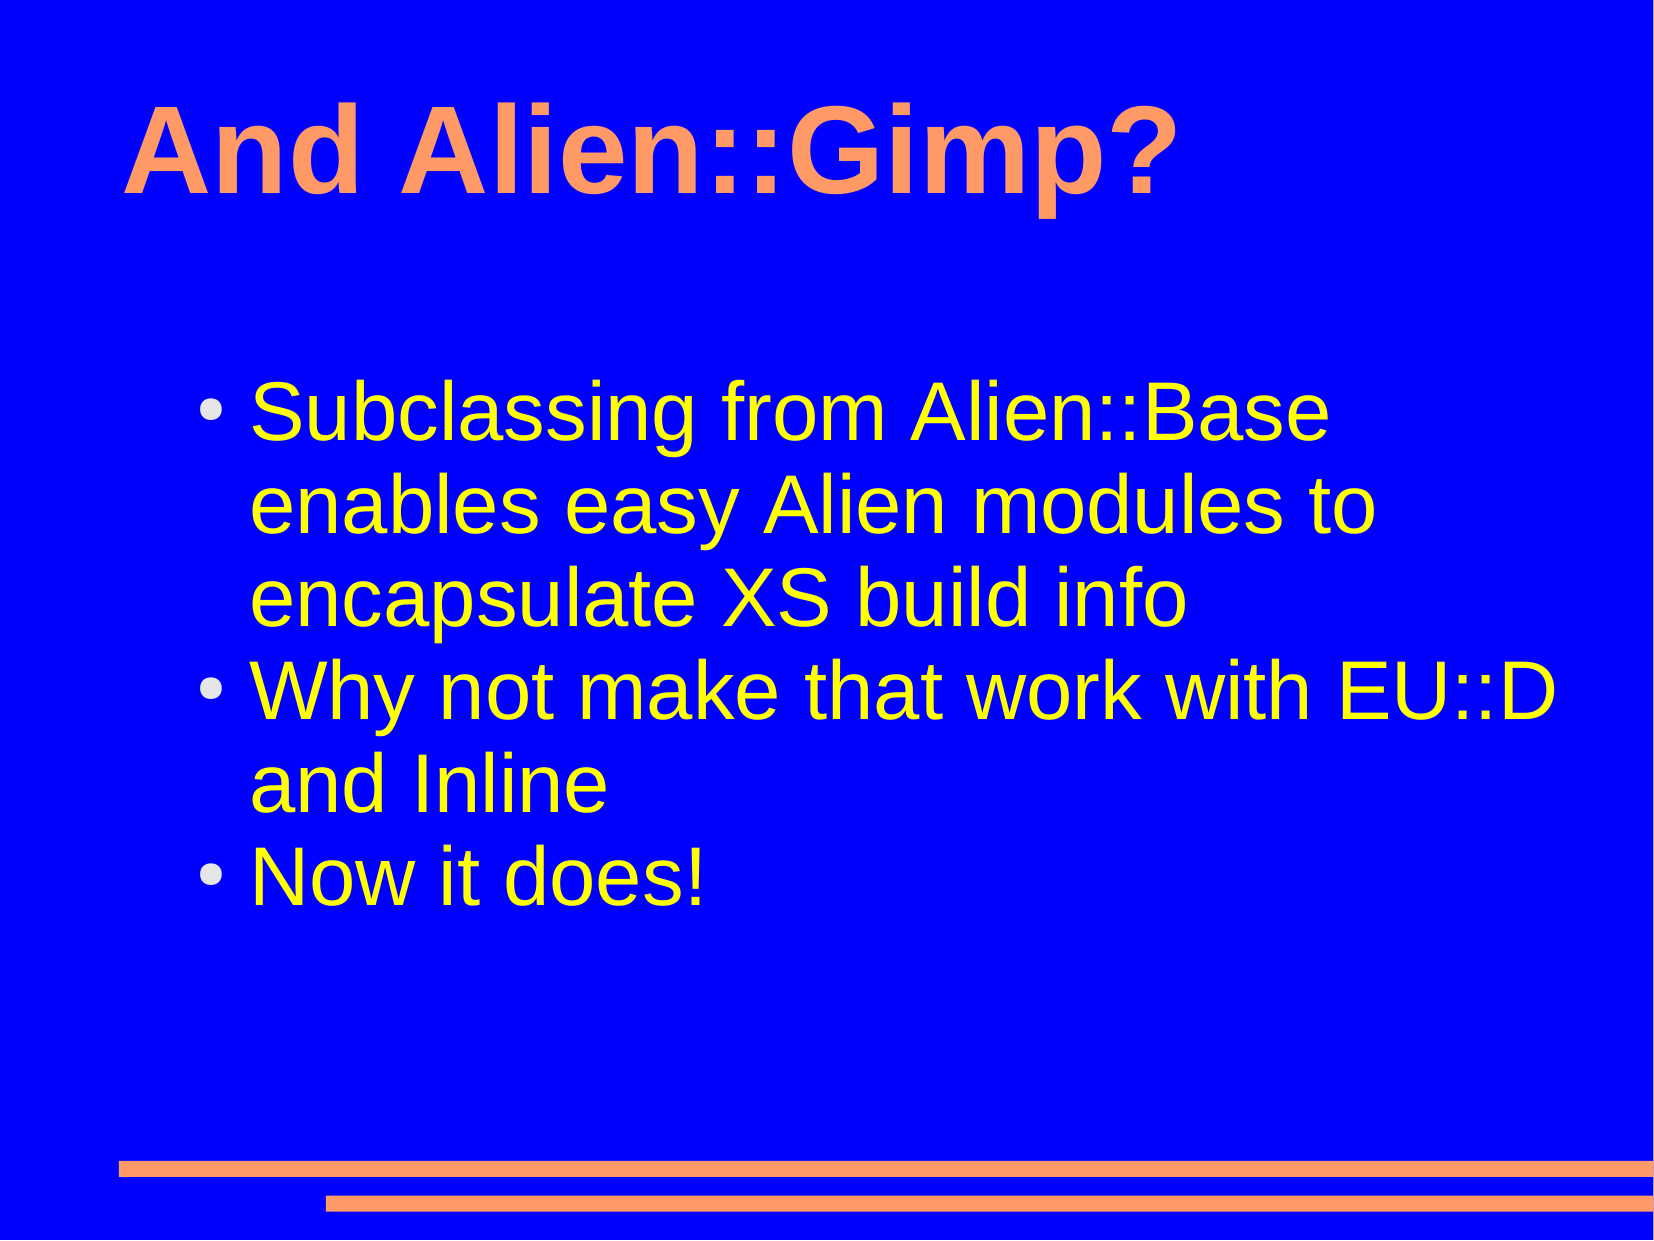

# And Alien::Gimp?
Subclassing from Alien::Base enables easy Alien modules to encapsulate XS build info
Why not make that work with EU::D and Inline
Now it does!